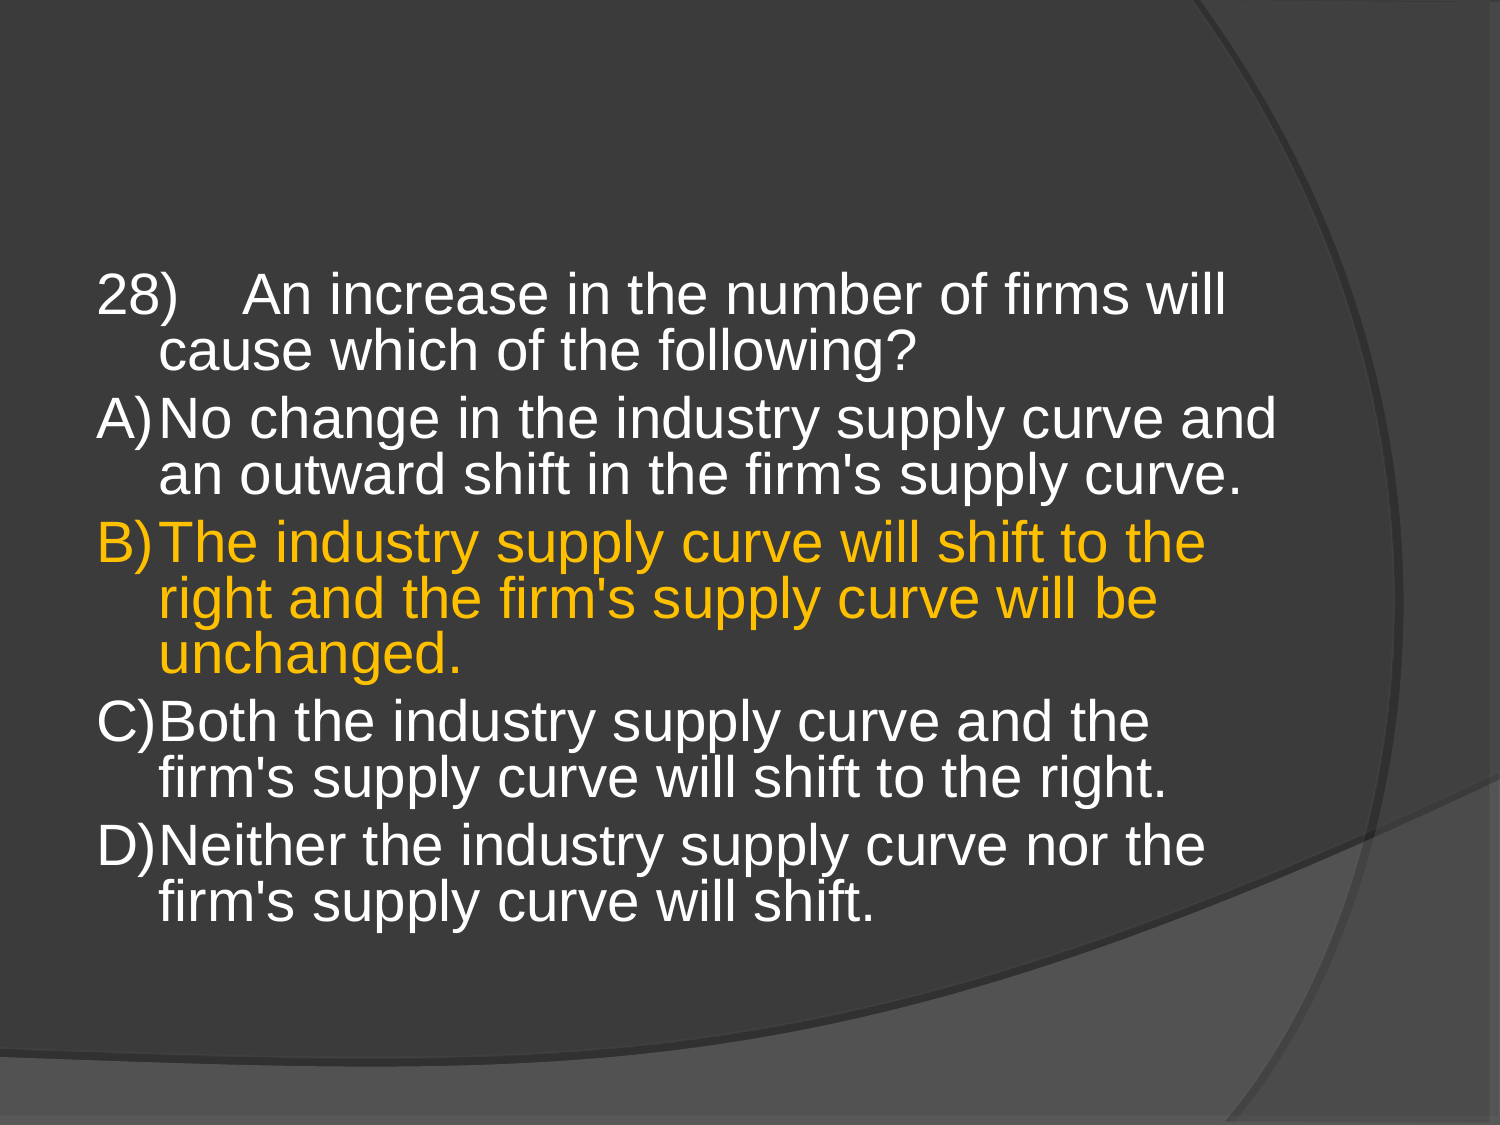

# 28) An increase in the number of firms will cause which of the following?
A)	No change in the industry supply curve and an outward shift in the firm's supply curve.
B)	The industry supply curve will shift to the right and the firm's supply curve will be unchanged.
C)	Both the industry supply curve and the firm's supply curve will shift to the right.
D)	Neither the industry supply curve nor the firm's supply curve will shift.